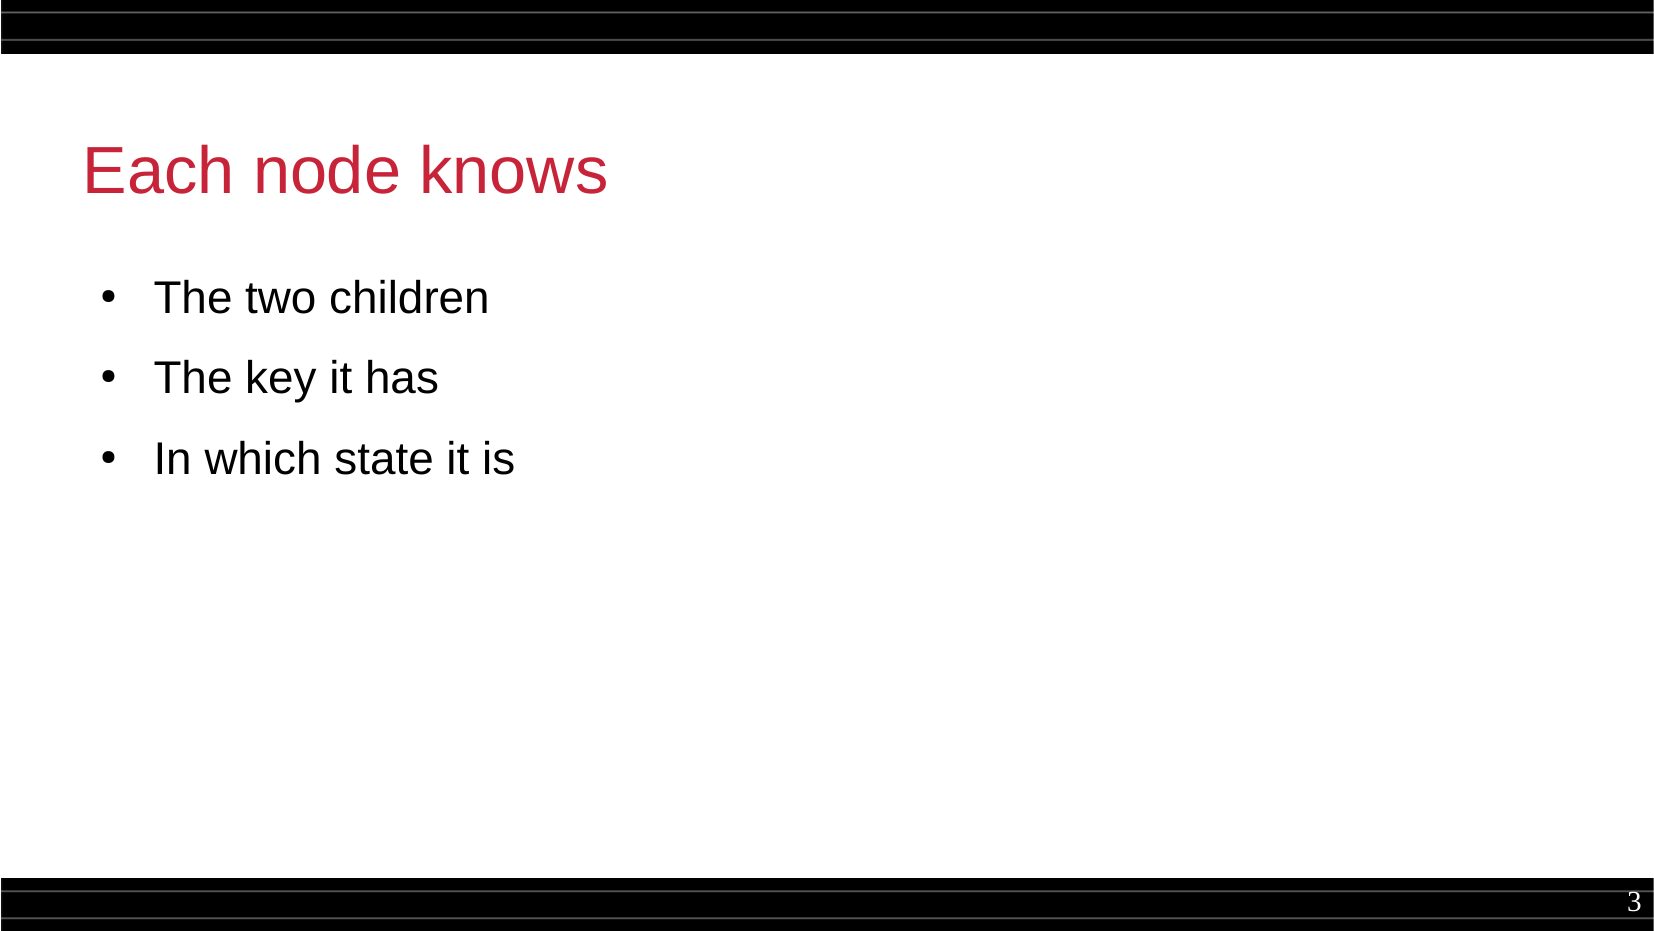

# Each node knows
The two children
The key it has
In which state it is